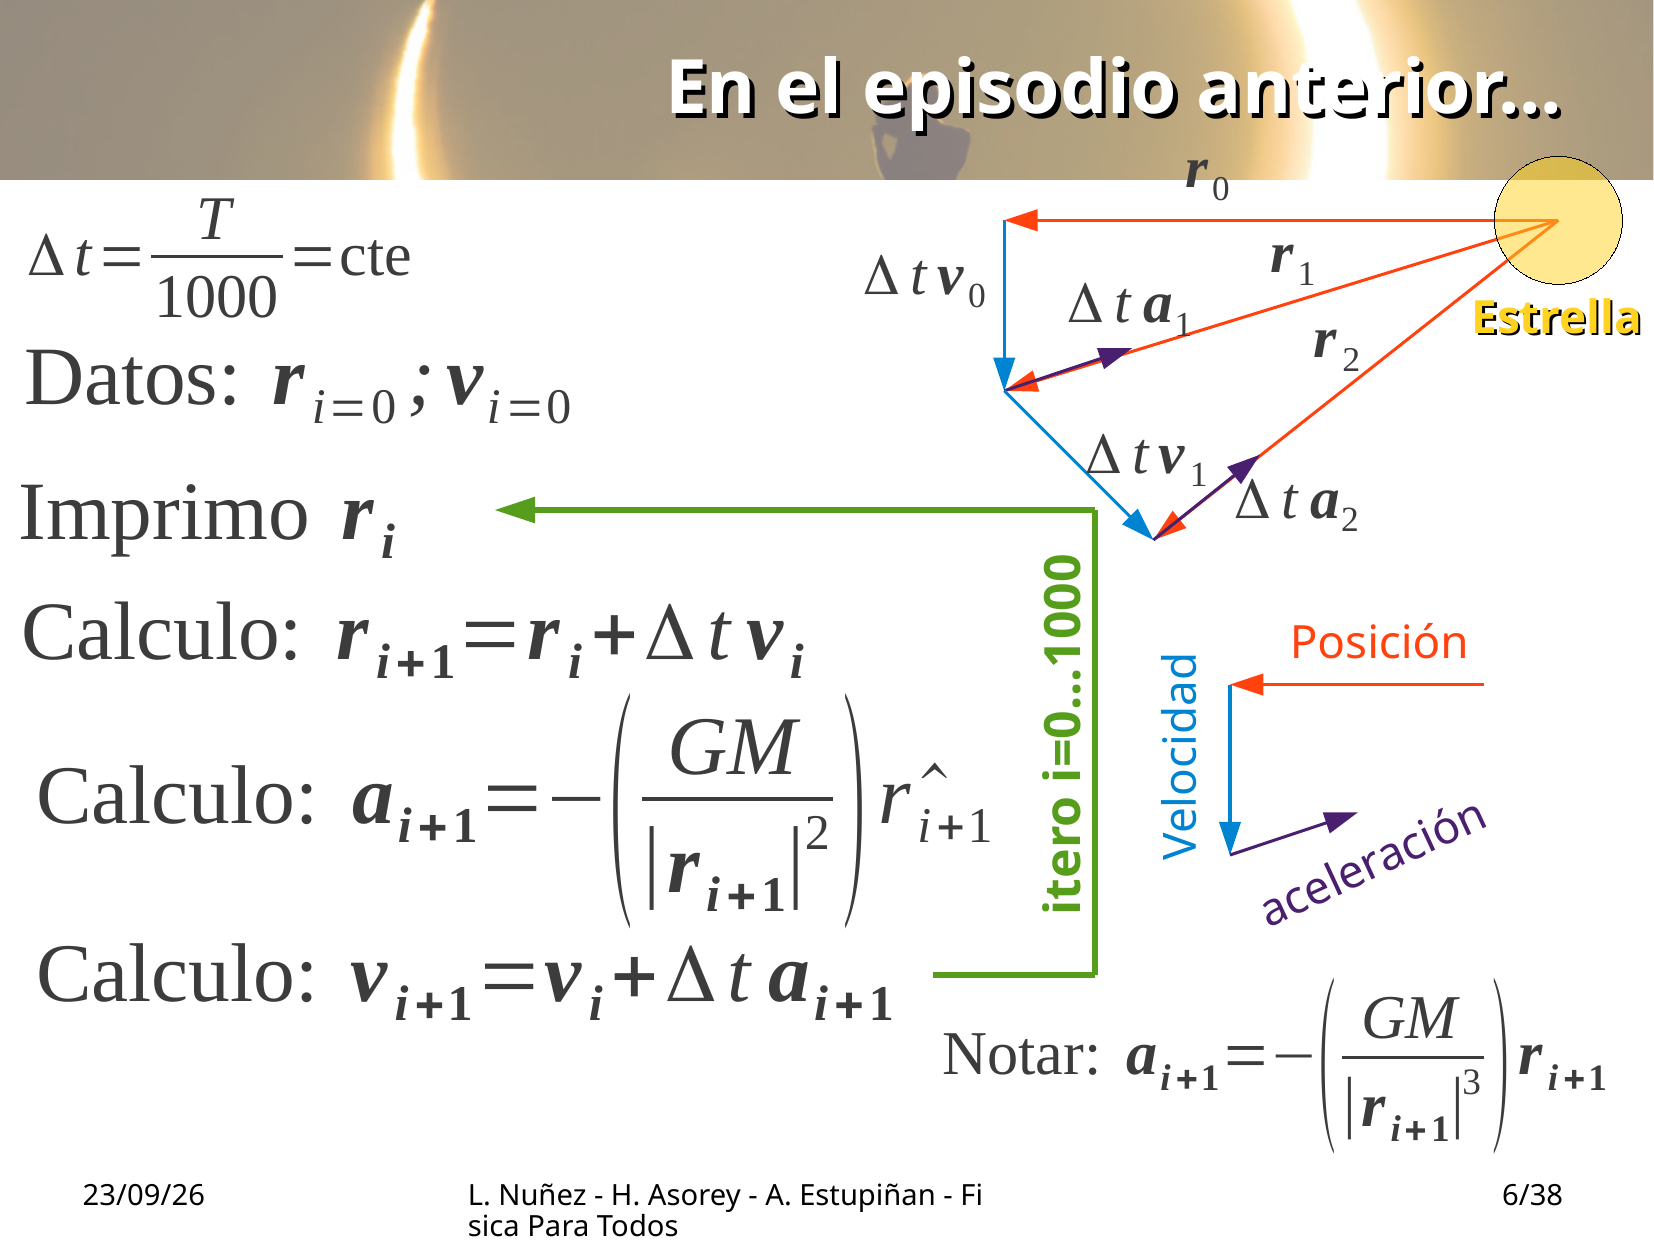

# En el episodio anterior...
Estrella
Posición
itero i=0...1000
Velocidad
aceleración
L. Nuñez - H. Asorey - A. Estupiñan - Fisica Para Todos
6